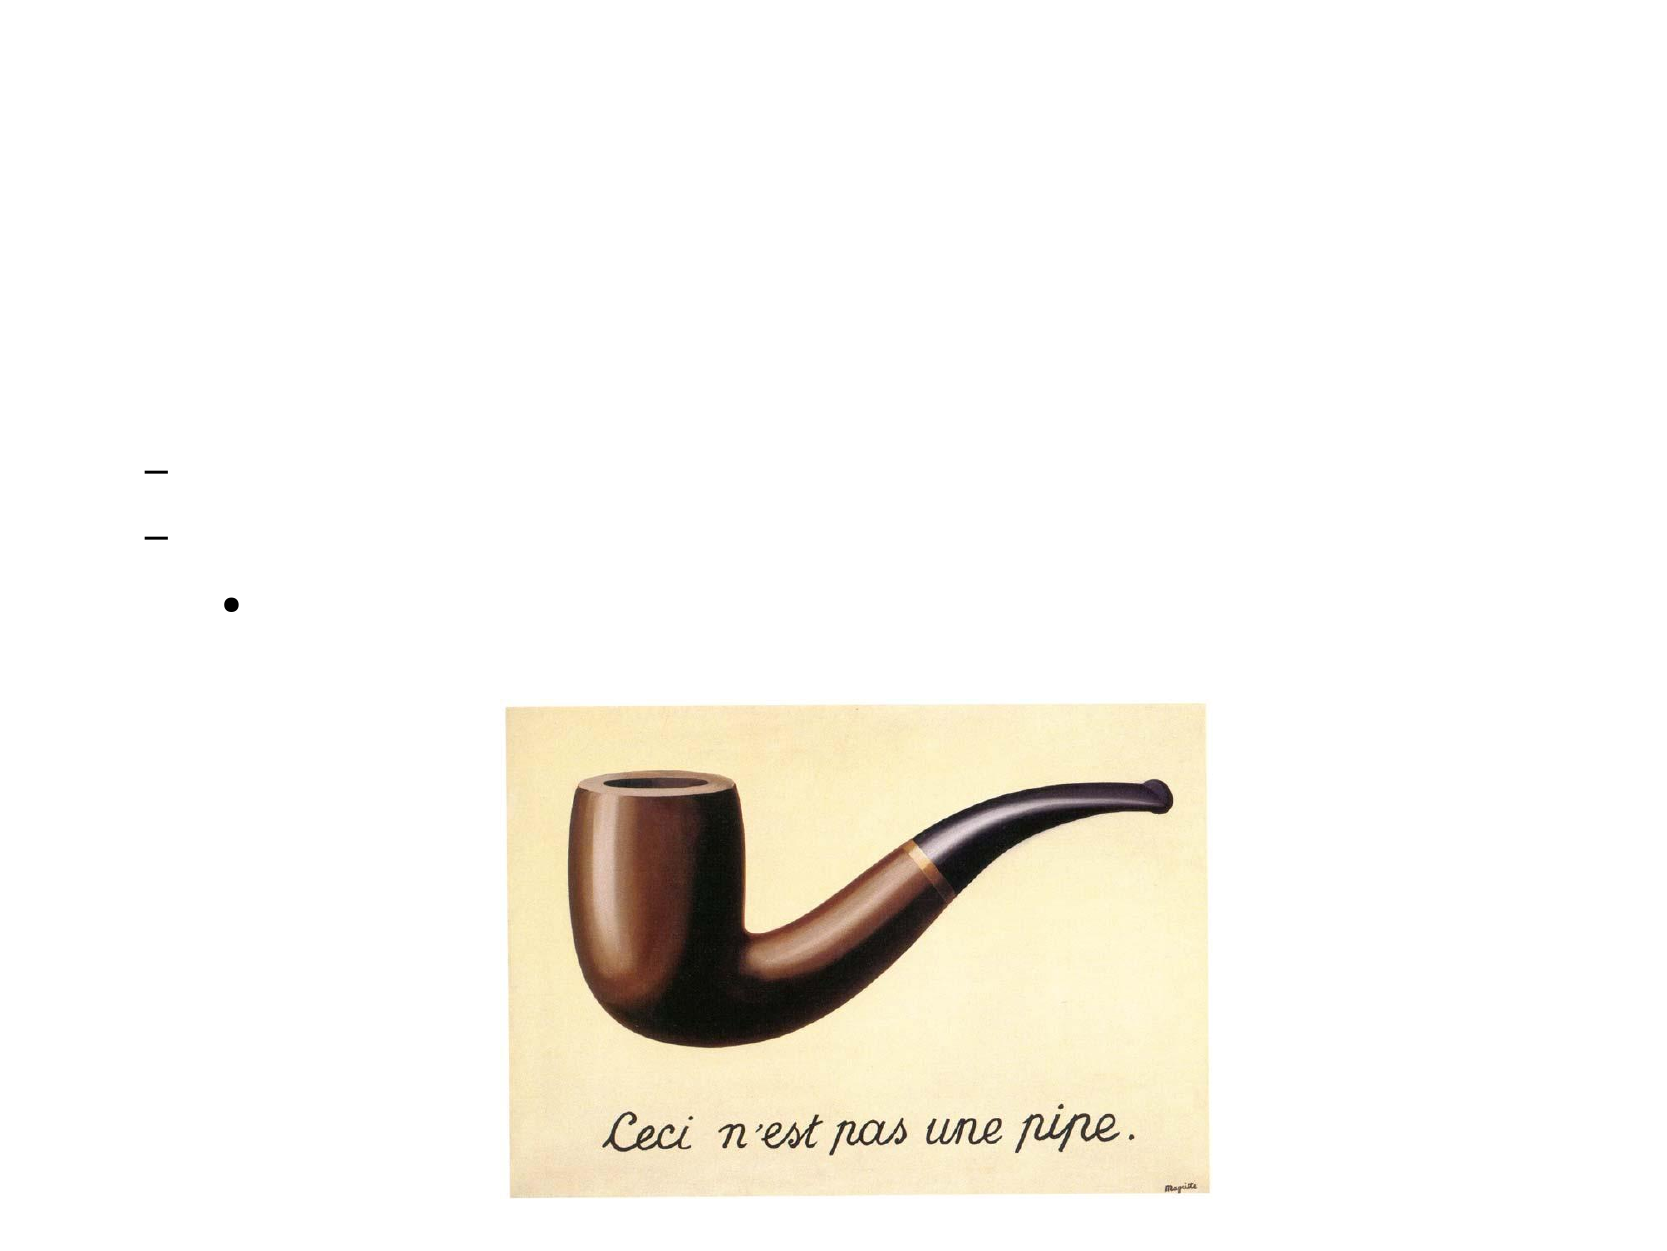

# Pipe e redirecionamento de I/O
'|': Redireciona a saída padrão de um programa para a entrada padrão de outro
Útil para combinar vários comandos!
Exemplo:
grep GET access_log | wc -l